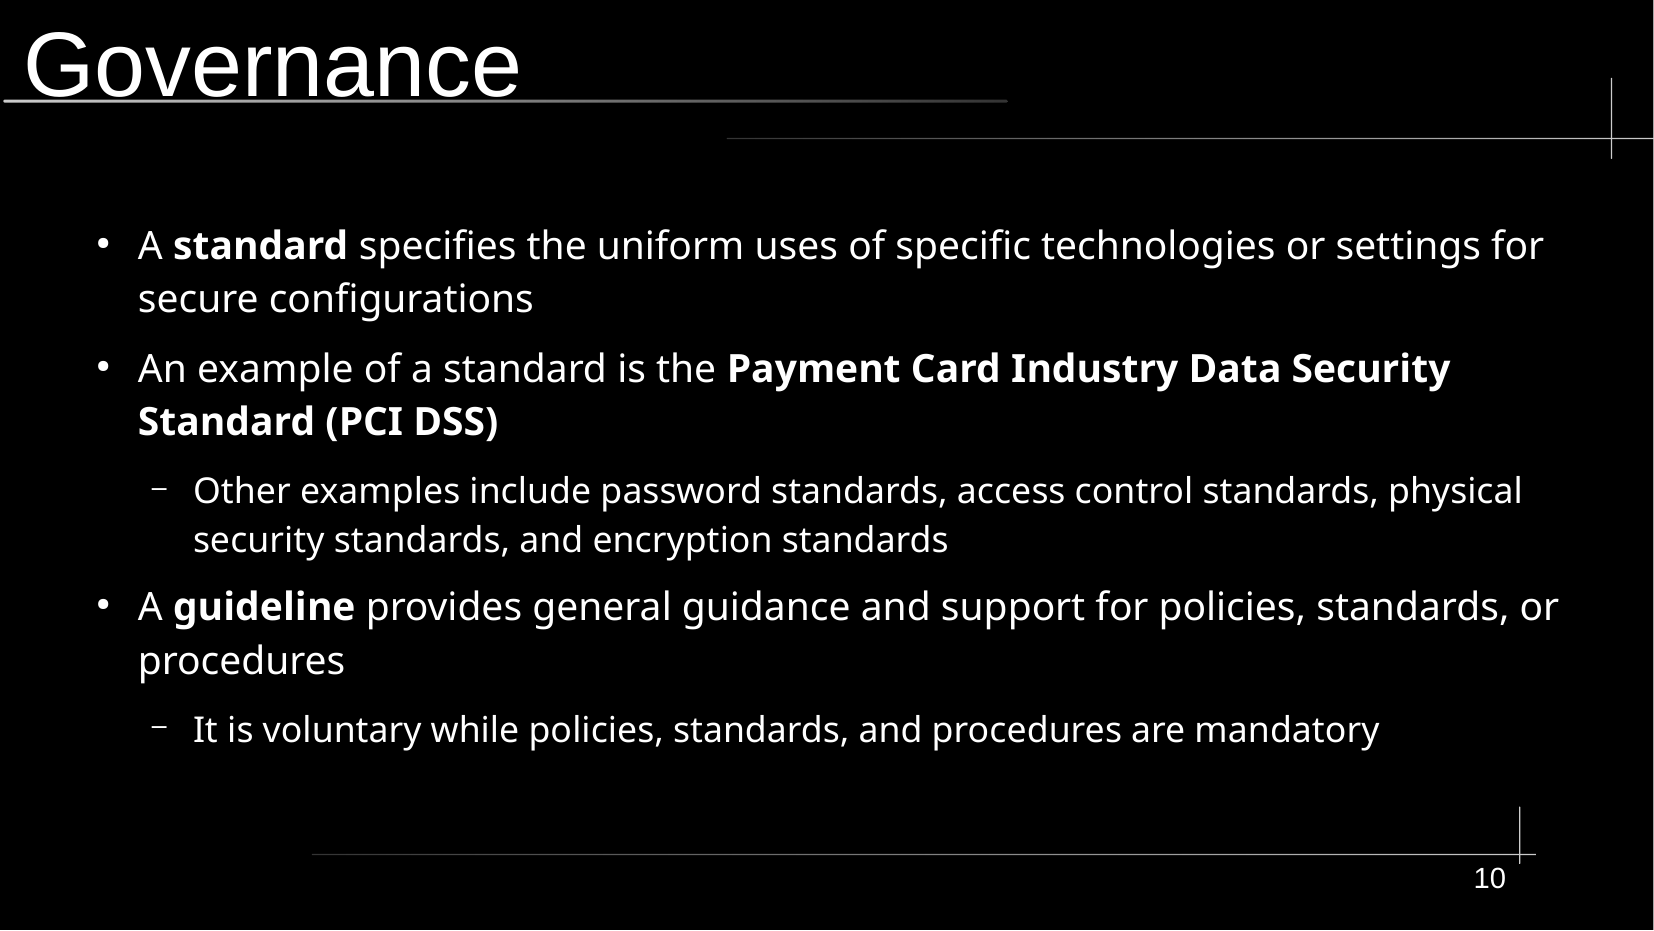

# Governance
A standard specifies the uniform uses of specific technologies or settings for secure configurations
An example of a standard is the Payment Card Industry Data Security Standard (PCI DSS)
Other examples include password standards, access control standards, physical security standards, and encryption standards
A guideline provides general guidance and support for policies, standards, or procedures
It is voluntary while policies, standards, and procedures are mandatory
10